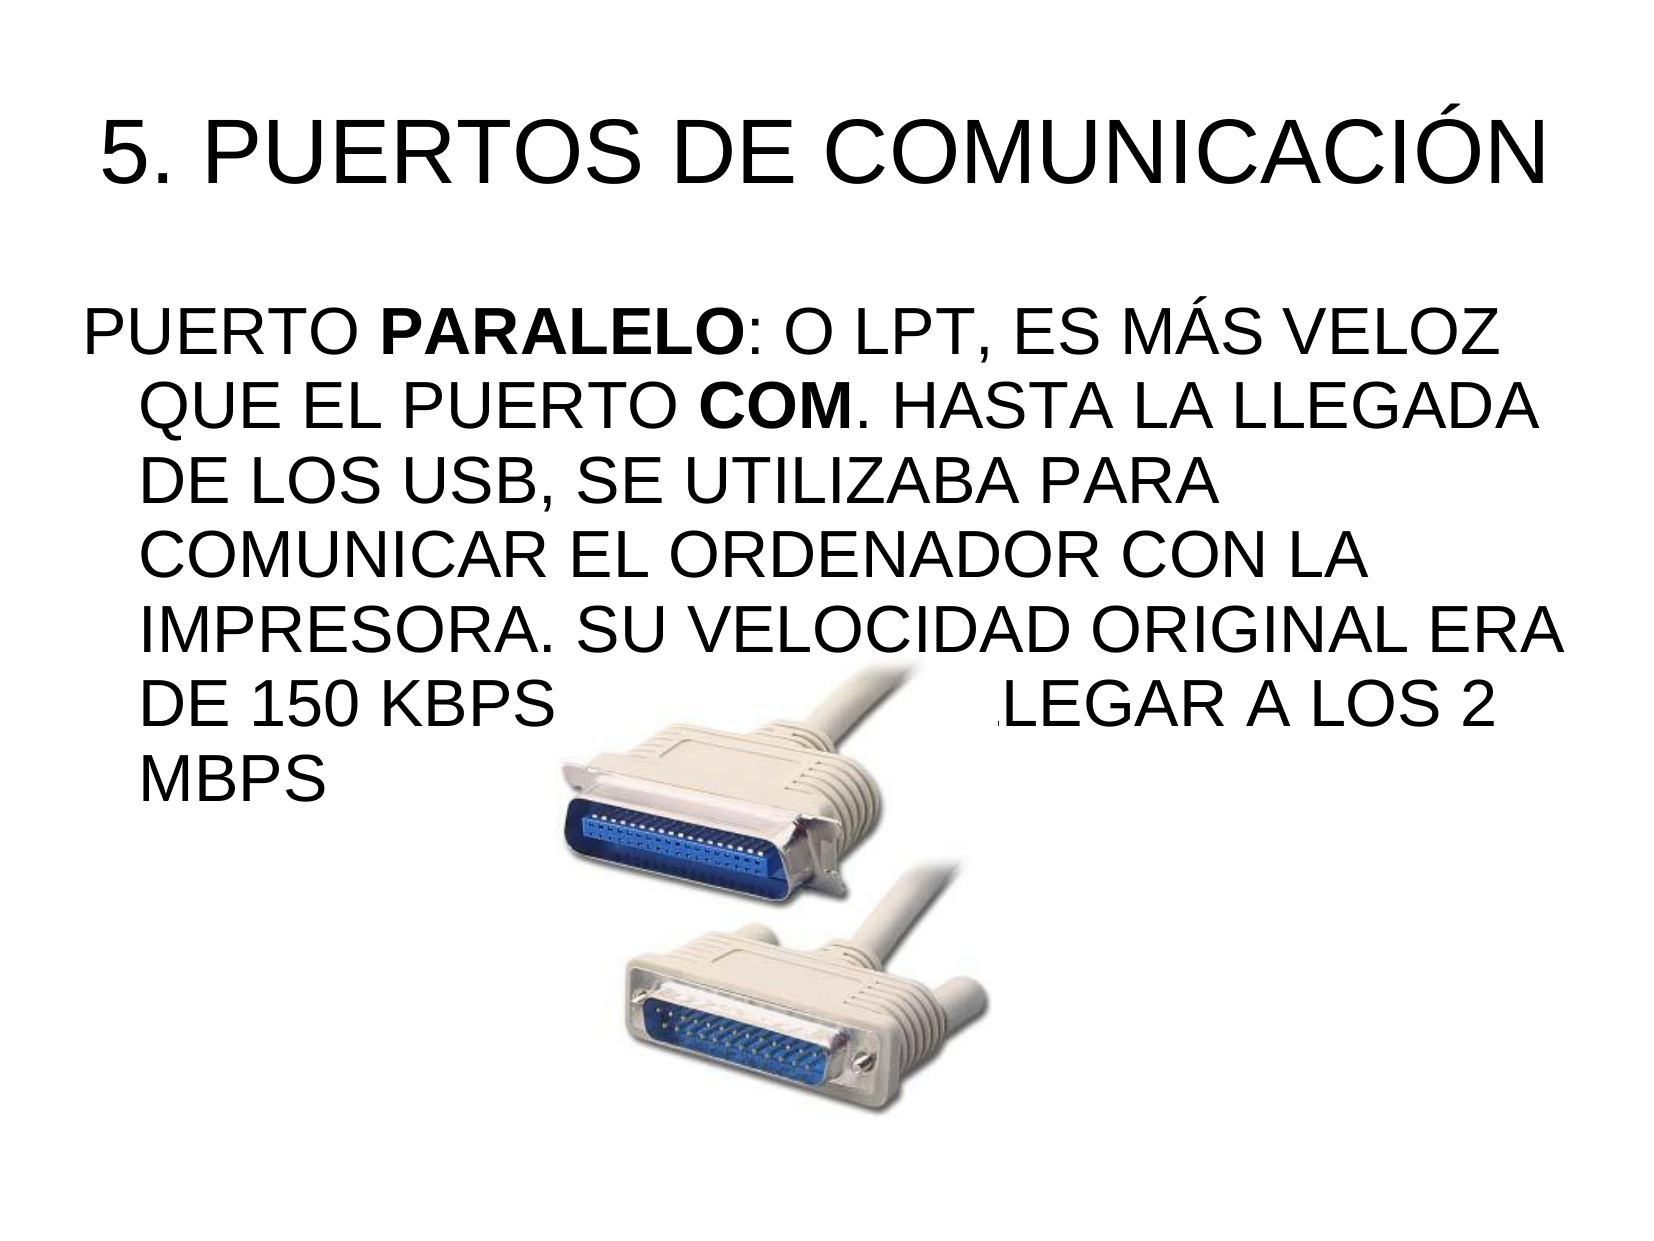

# 5. PUERTOS DE COMUNICACIÓN
PUERTO PARALELO: O LPT, ES MÁS VELOZ QUE EL PUERTO COM. HASTA LA LLEGADA DE LOS USB, SE UTILIZABA PARA COMUNICAR EL ORDENADOR CON LA IMPRESORA. SU VELOCIDAD ORIGINAL ERA DE 150 KBPS, PUDIENDO LLEGAR A LOS 2 MBPS